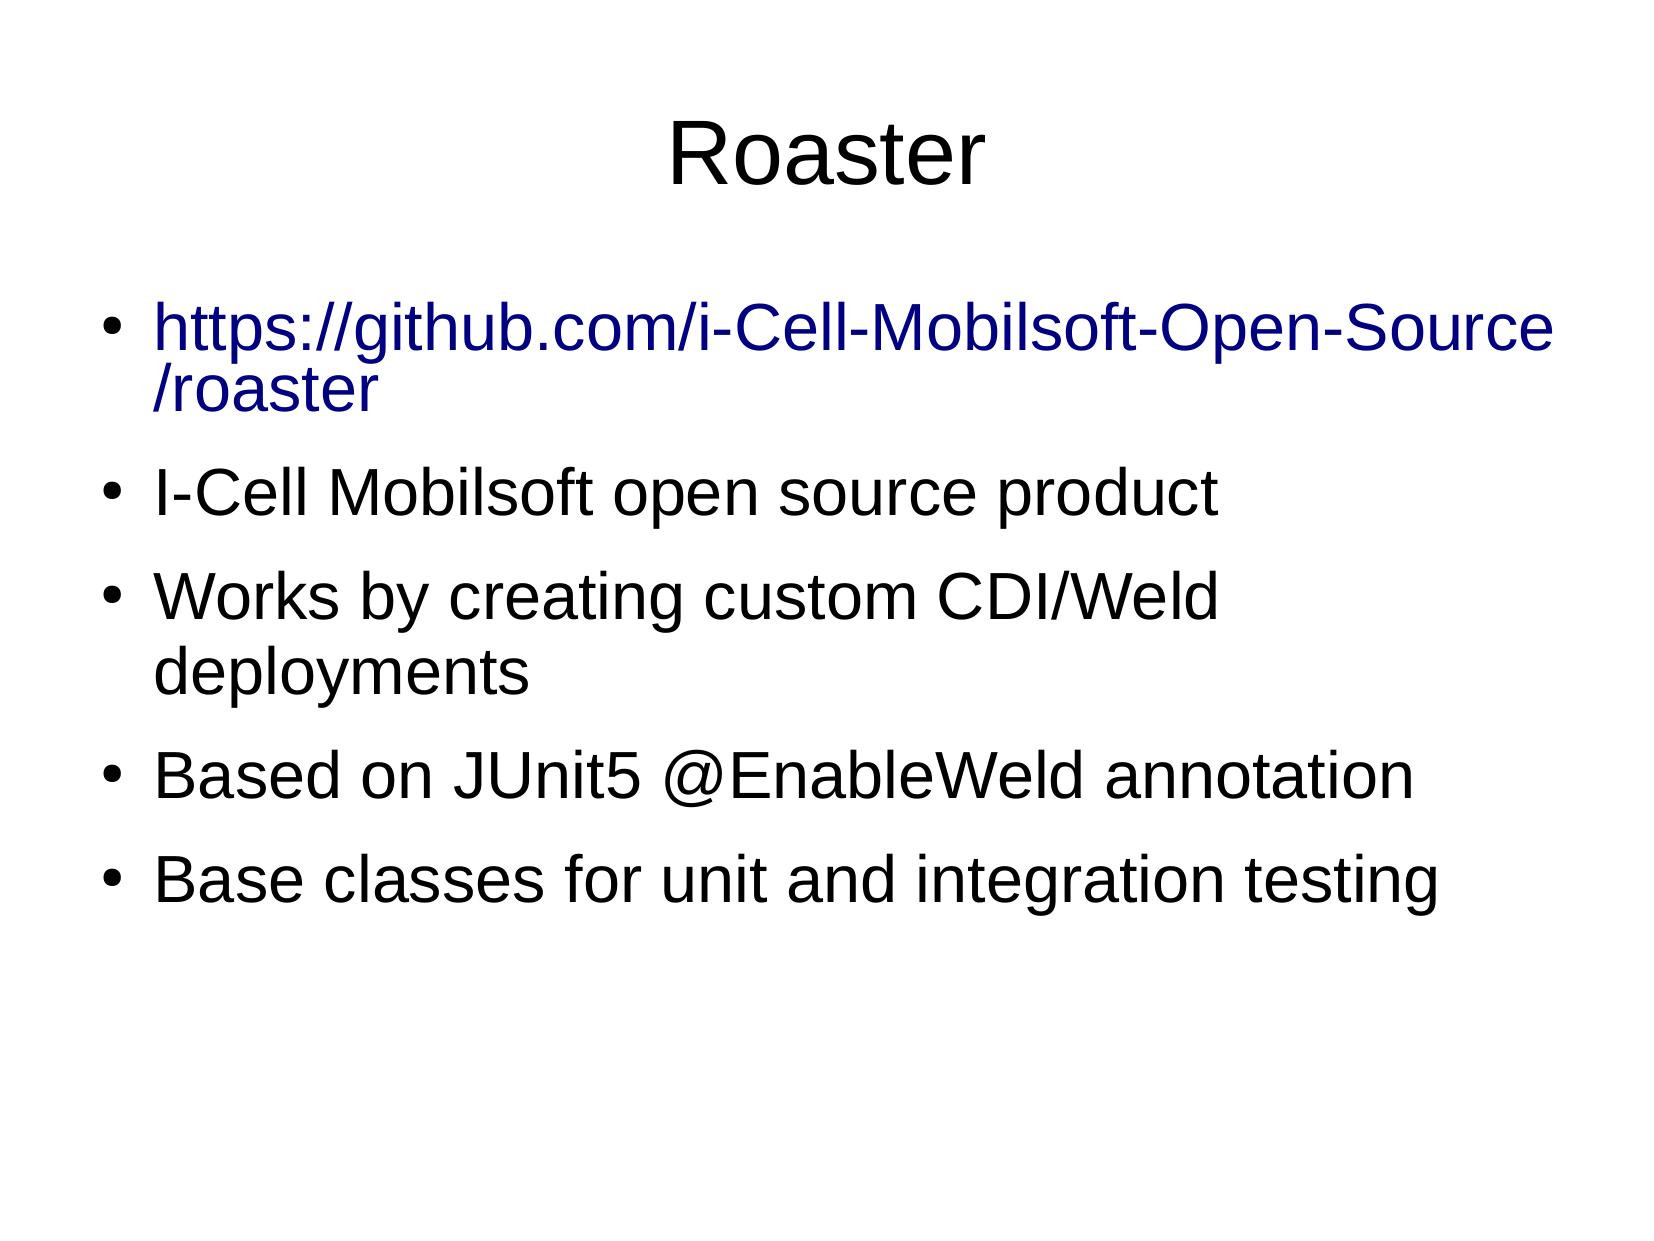

# Roaster
https://github.com/i-Cell-Mobilsoft-Open-Source/roaster
I-Cell Mobilsoft open source product
Works by creating custom CDI/Weld deployments
Based on JUnit5 @EnableWeld annotation
Base classes for unit and integration testing